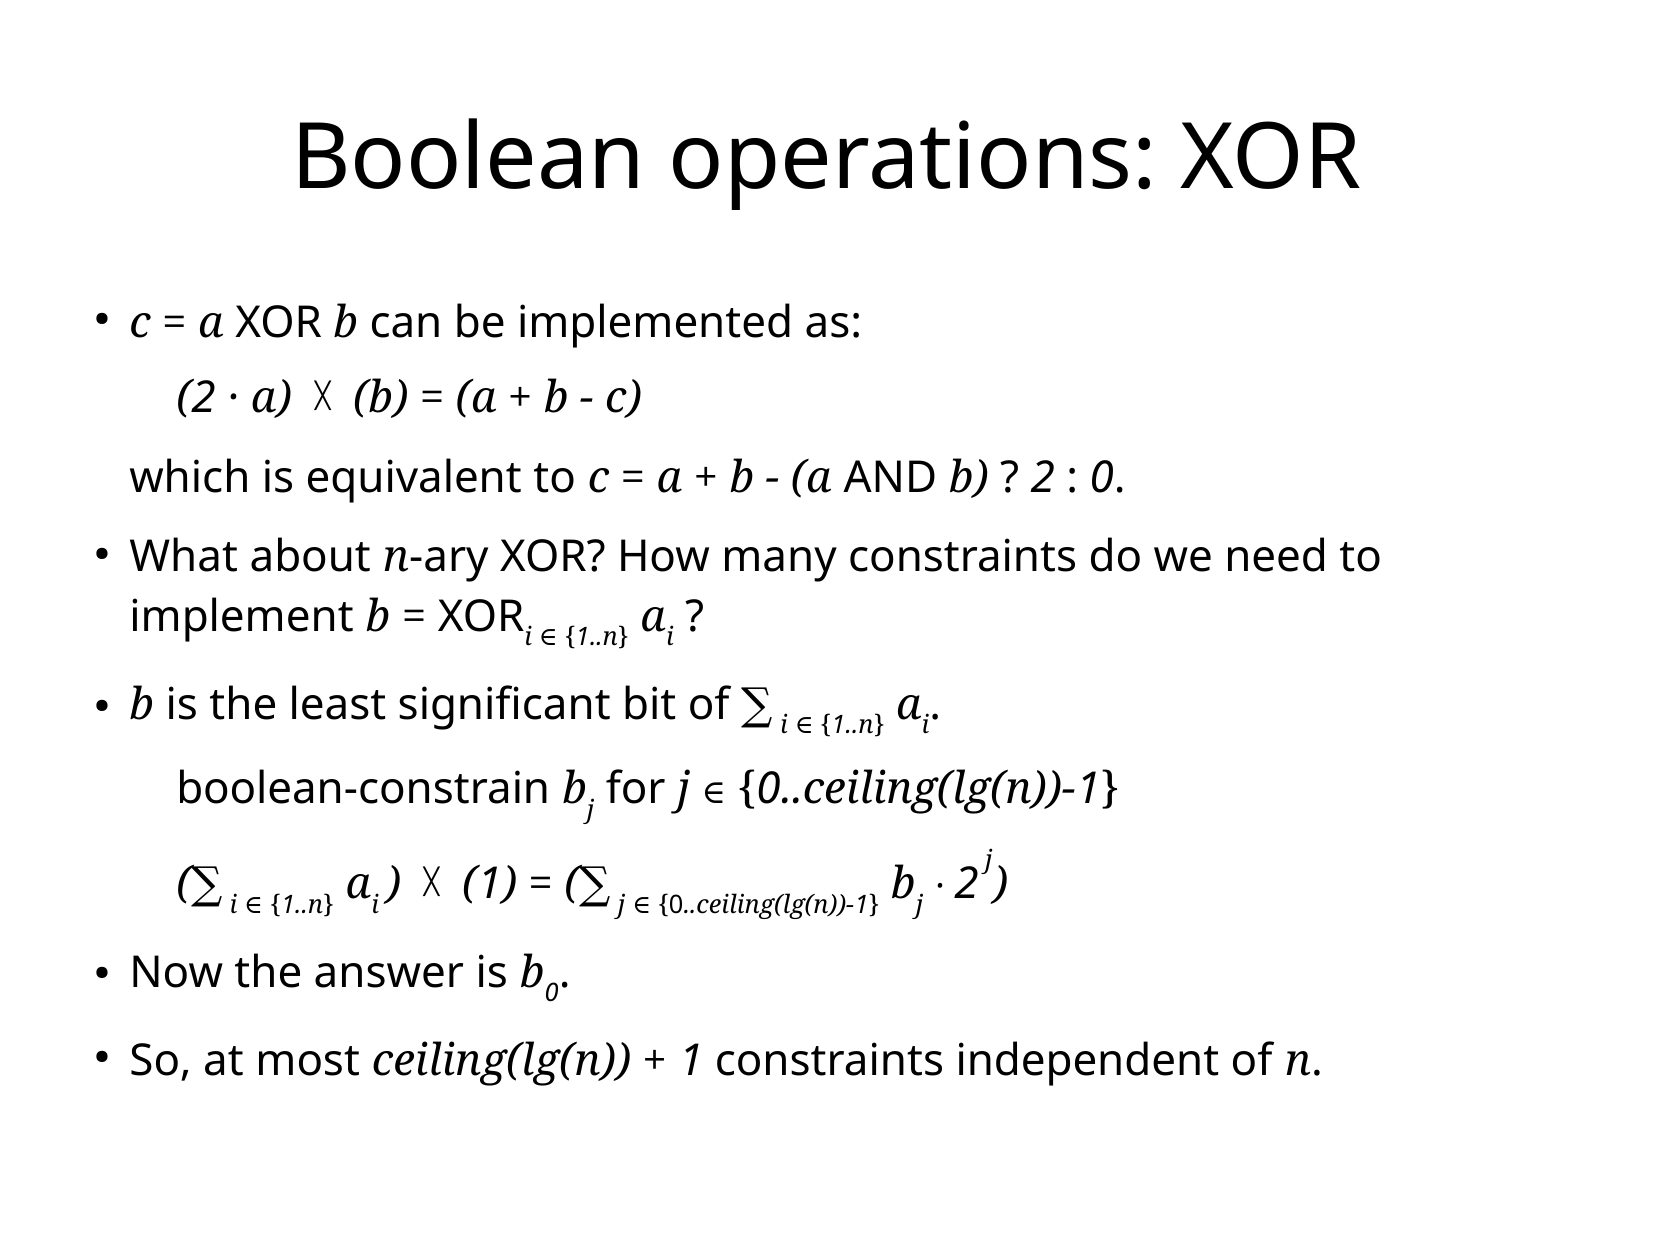

# Boolean operations: XOR
c = a XOR b can be implemented as:
(2 · a) ╳ (b) = (a + b - c)
which is equivalent to c = a + b - (a AND b) ? 2 : 0.
What about n-ary XOR? How many constraints do we need to implement b = XORi ∈ {1..n} ai ?
b is the least significant bit of ∑ i ∈ {1..n} ai.
boolean-constrain bj for j ∈ {0..ceiling(lg(n))-1}
(∑ i ∈ {1..n} ai ) ╳ (1) = (∑ j ∈ {0..ceiling(lg(n))-1} bj · 2 j)
Now the answer is b0.
So, at most ceiling(lg(n)) + 1 constraints independent of n.